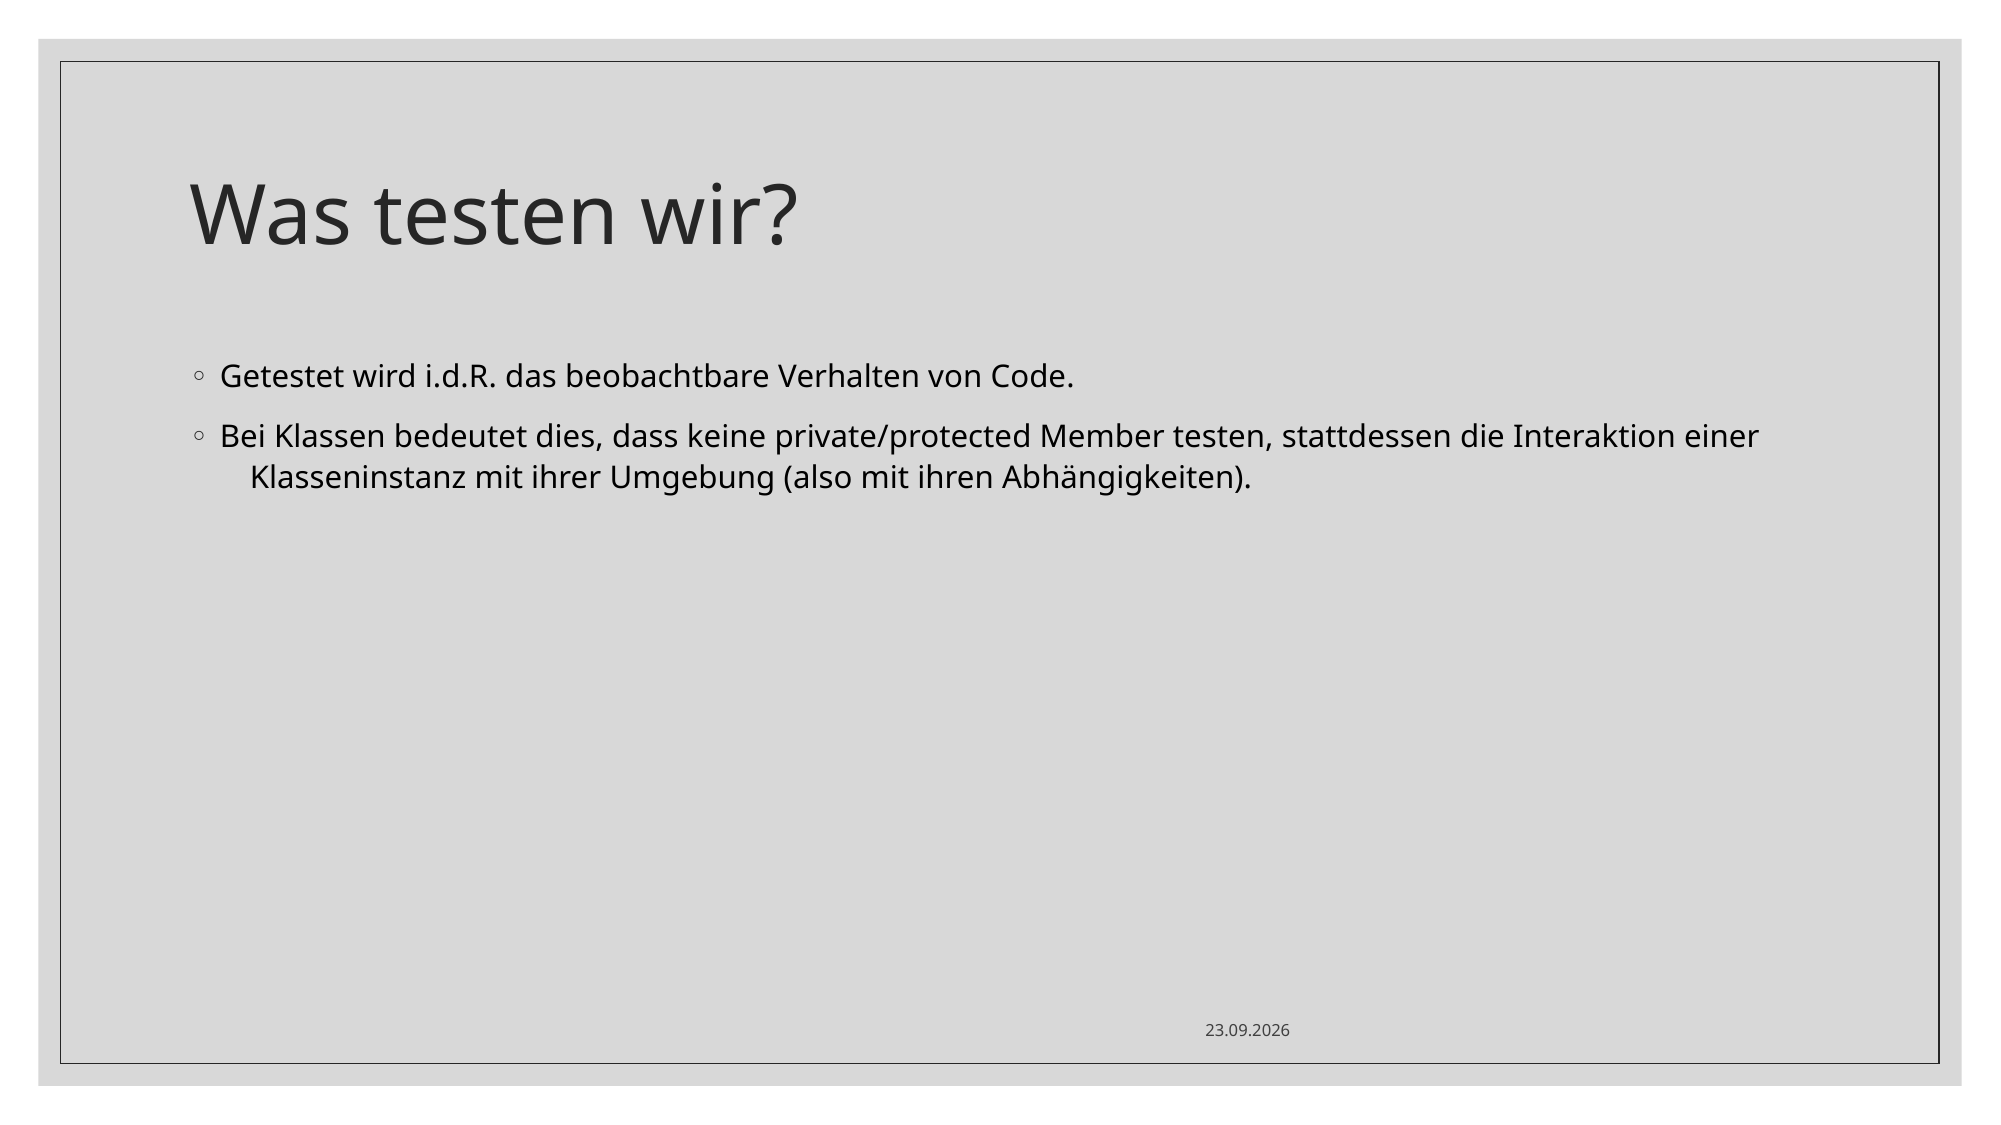

# Was testen wir?
Getestet wird i.d.R. das beobachtbare Verhalten von Code.
Bei Klassen bedeutet dies, dass keine private/protected Member testen, stattdessen die Interaktion einer Klasseninstanz mit ihrer Umgebung (also mit ihren Abhängigkeiten).